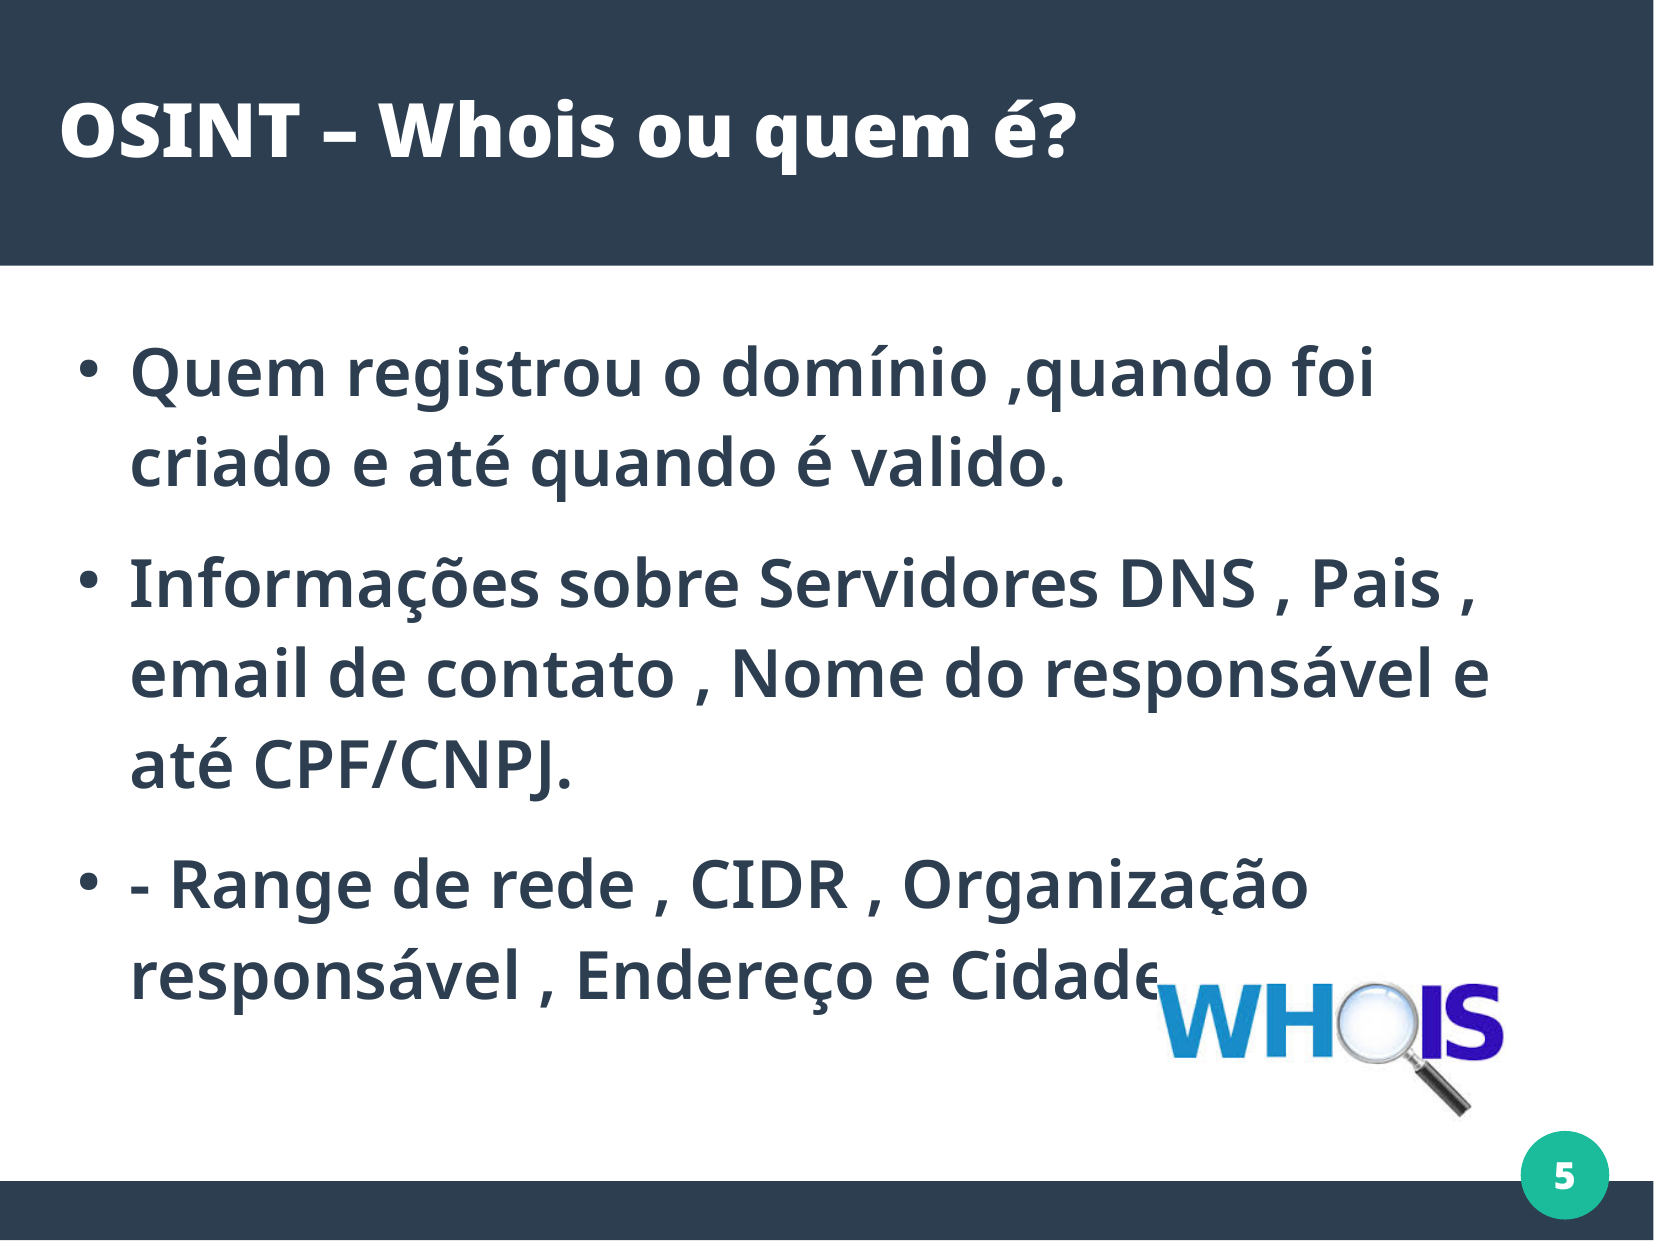

# OSINT – Whois ou quem é?
Quem registrou o domínio ,quando foi criado e até quando é valido.
Informações sobre Servidores DNS , Pais , email de contato , Nome do responsável e até CPF/CNPJ.
- Range de rede , CIDR , Organização responsável , Endereço e Cidade.
5